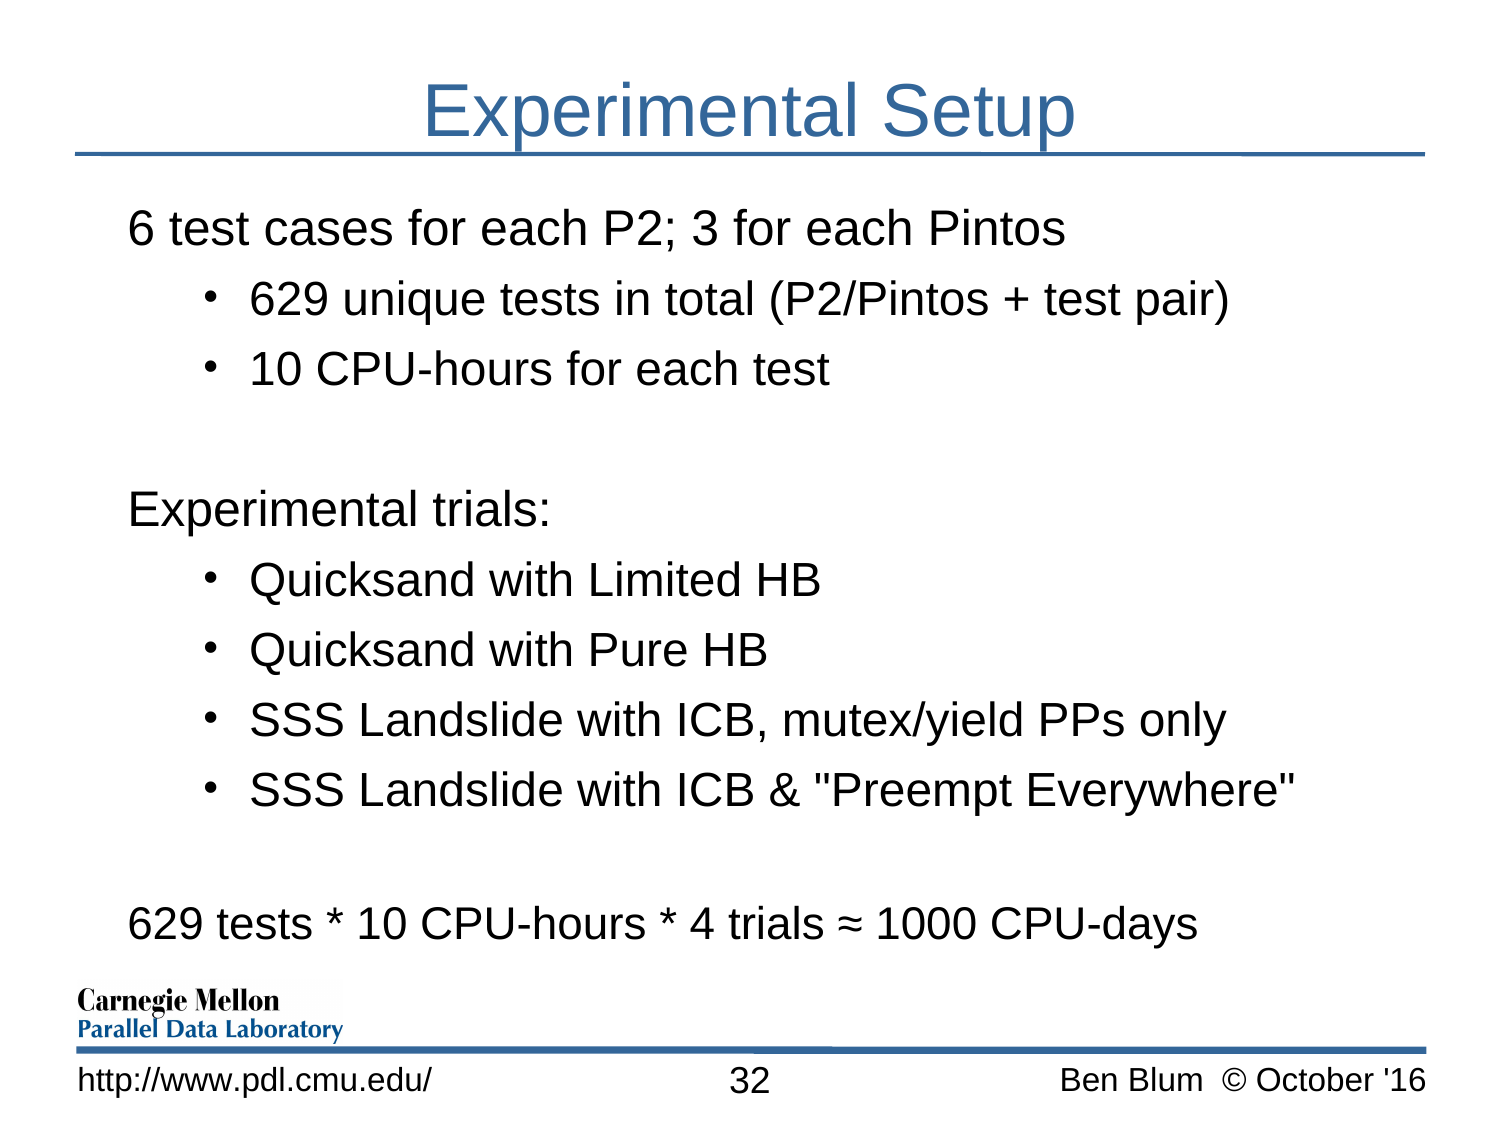

# Experimental Setup
6 test cases for each P2; 3 for each Pintos
629 unique tests in total (P2/Pintos + test pair)
10 CPU-hours for each test
Experimental trials:
Quicksand with Limited HB
Quicksand with Pure HB
SSS Landslide with ICB, mutex/yield PPs only
SSS Landslide with ICB & "Preempt Everywhere"
629 tests * 10 CPU-hours * 4 trials ≈ 1000 CPU-days
32